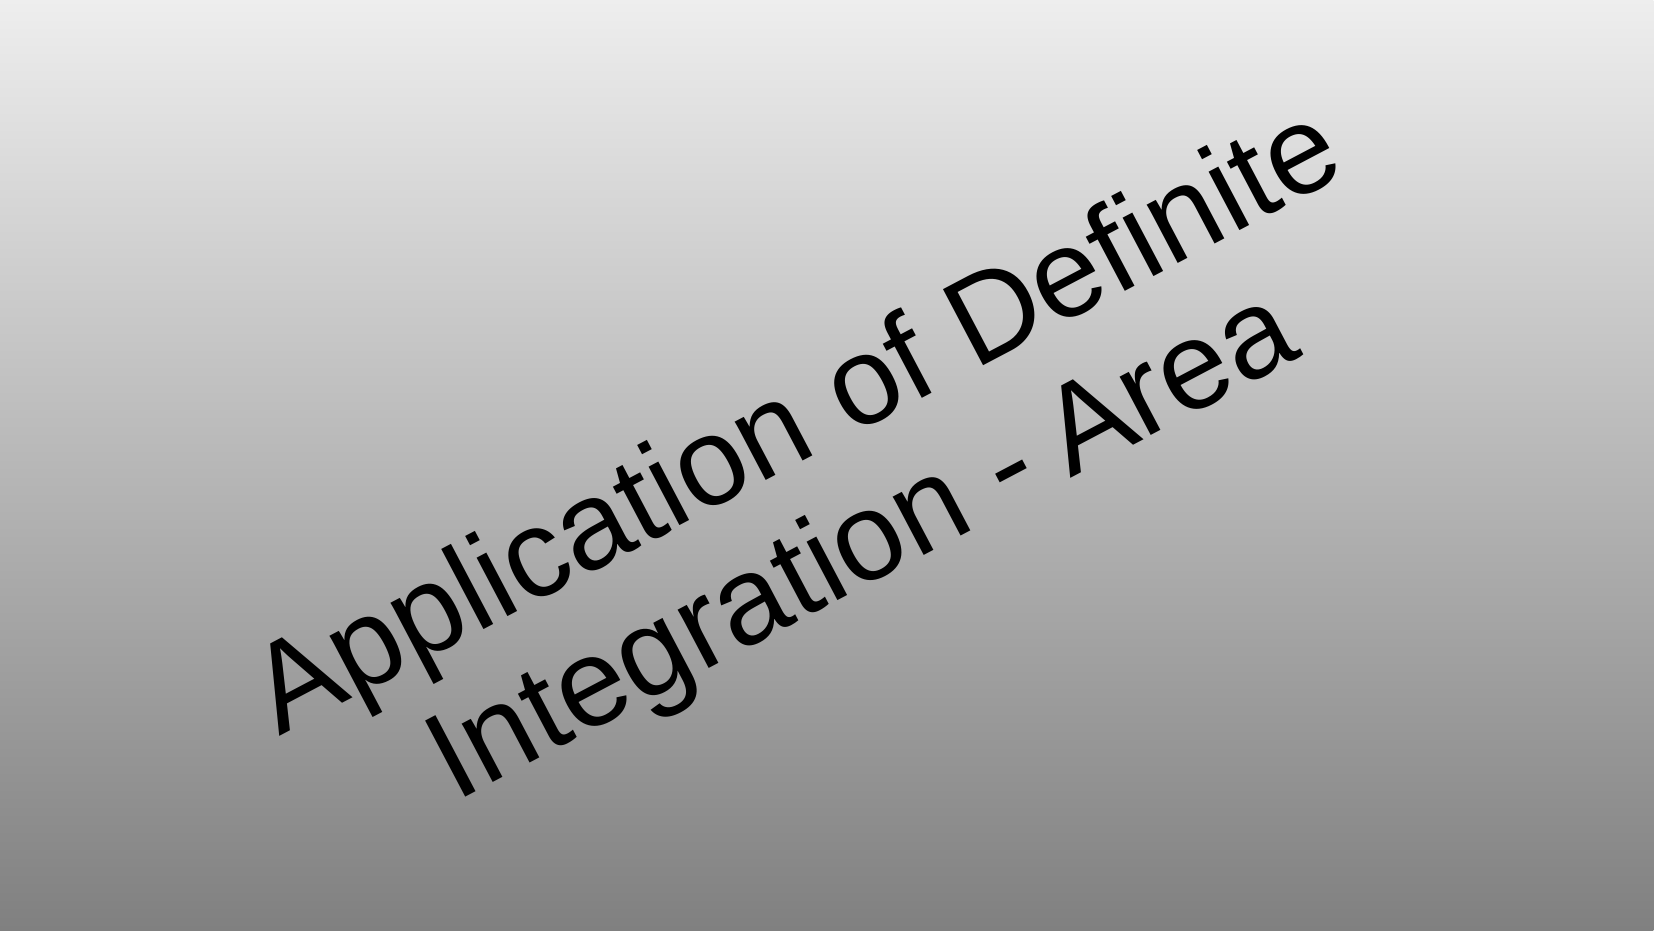

# Application of Definite Integration - Area